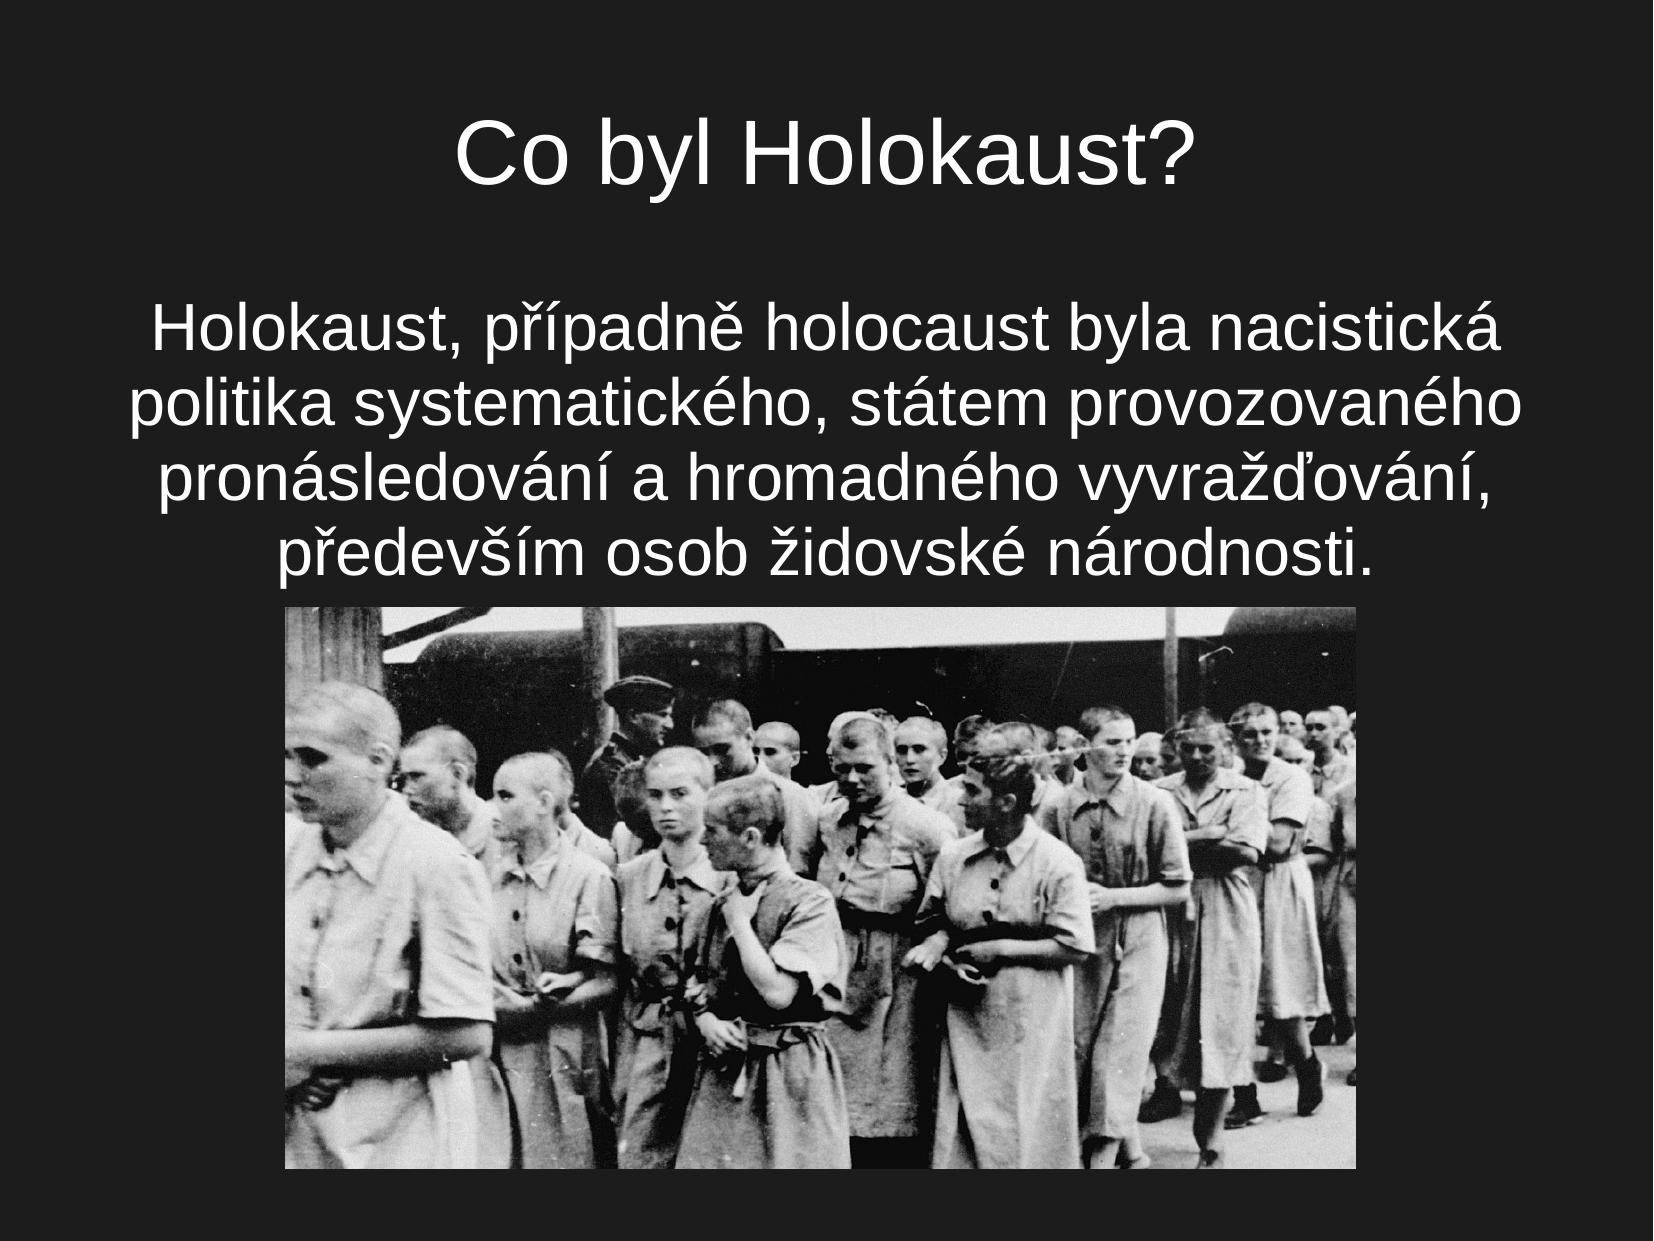

# Co byl Holokaust?
Holokaust, případně holocaust byla nacistická politika systematického, státem provozovaného pronásledování a hromadného vyvražďování, především osob židovské národnosti.